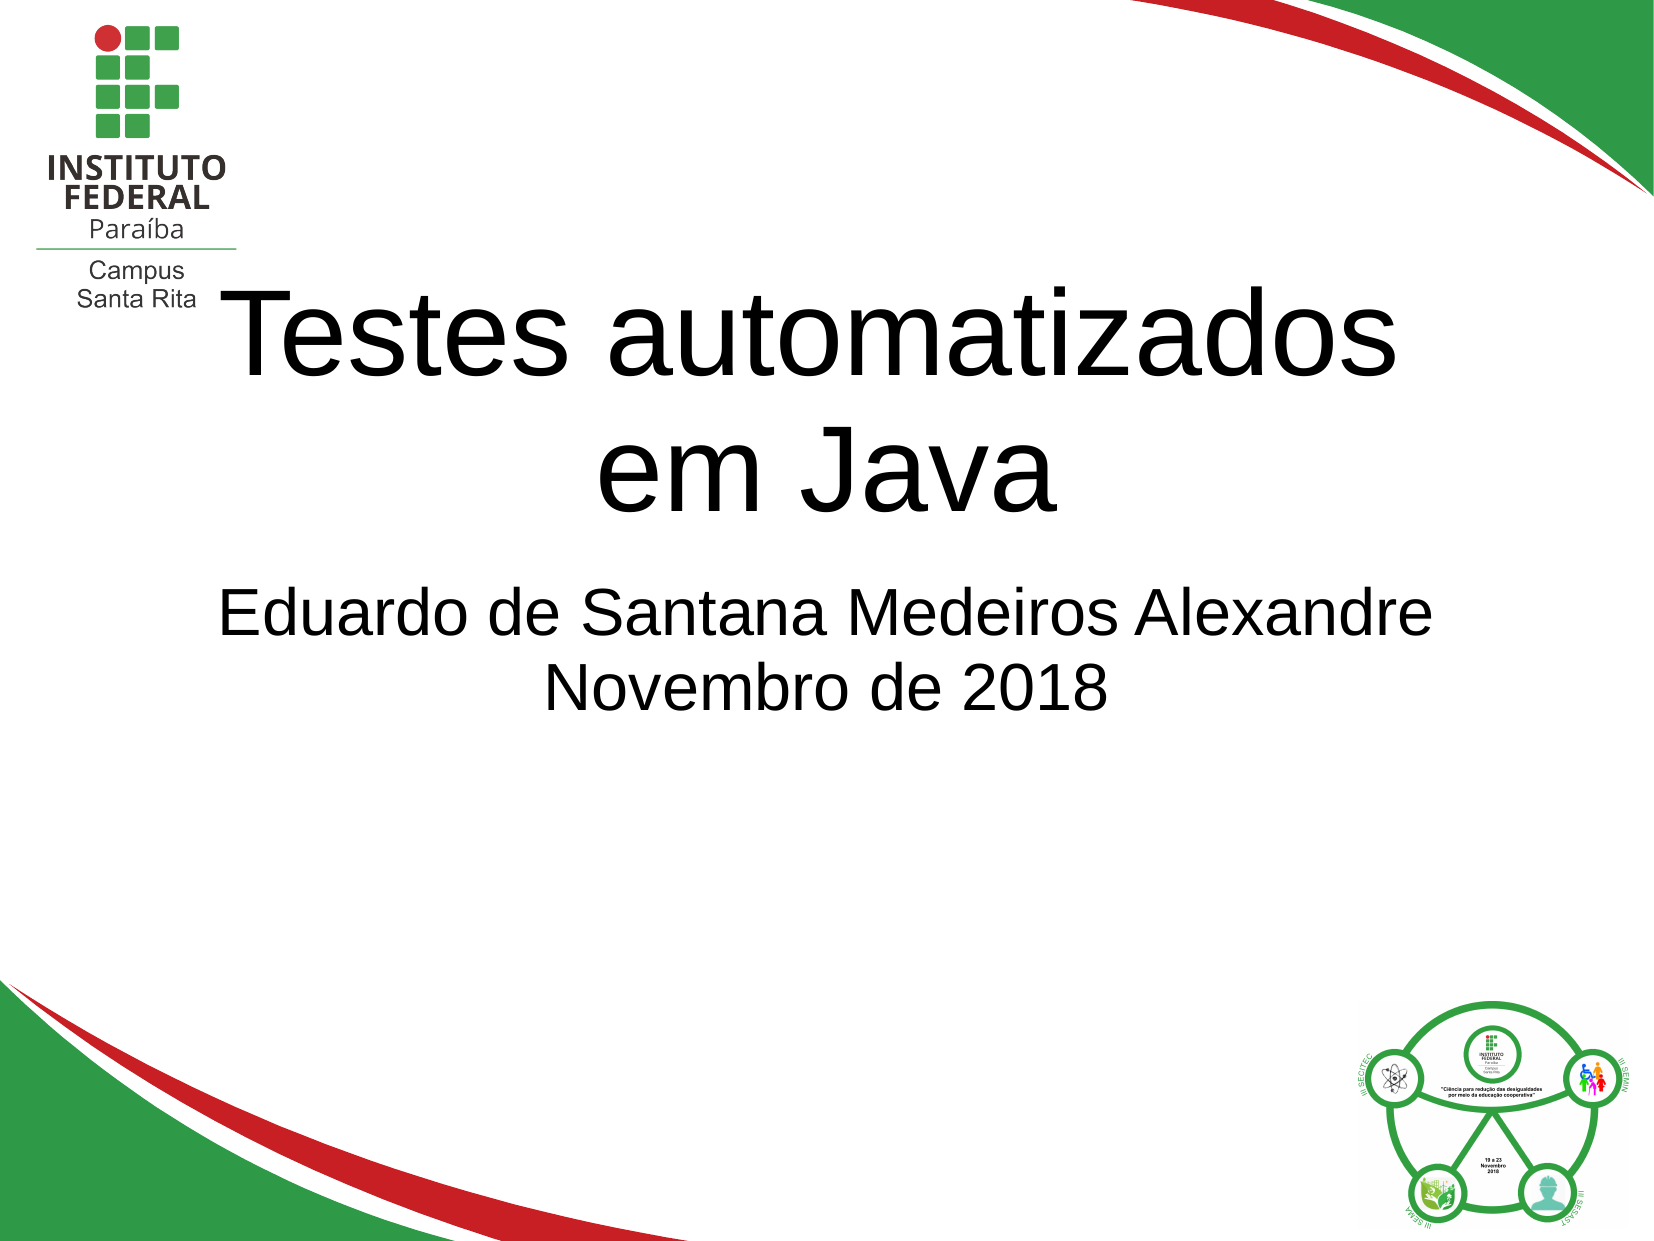

# Testes automatizados em Java
Eduardo de Santana Medeiros Alexandre
Novembro de 2018